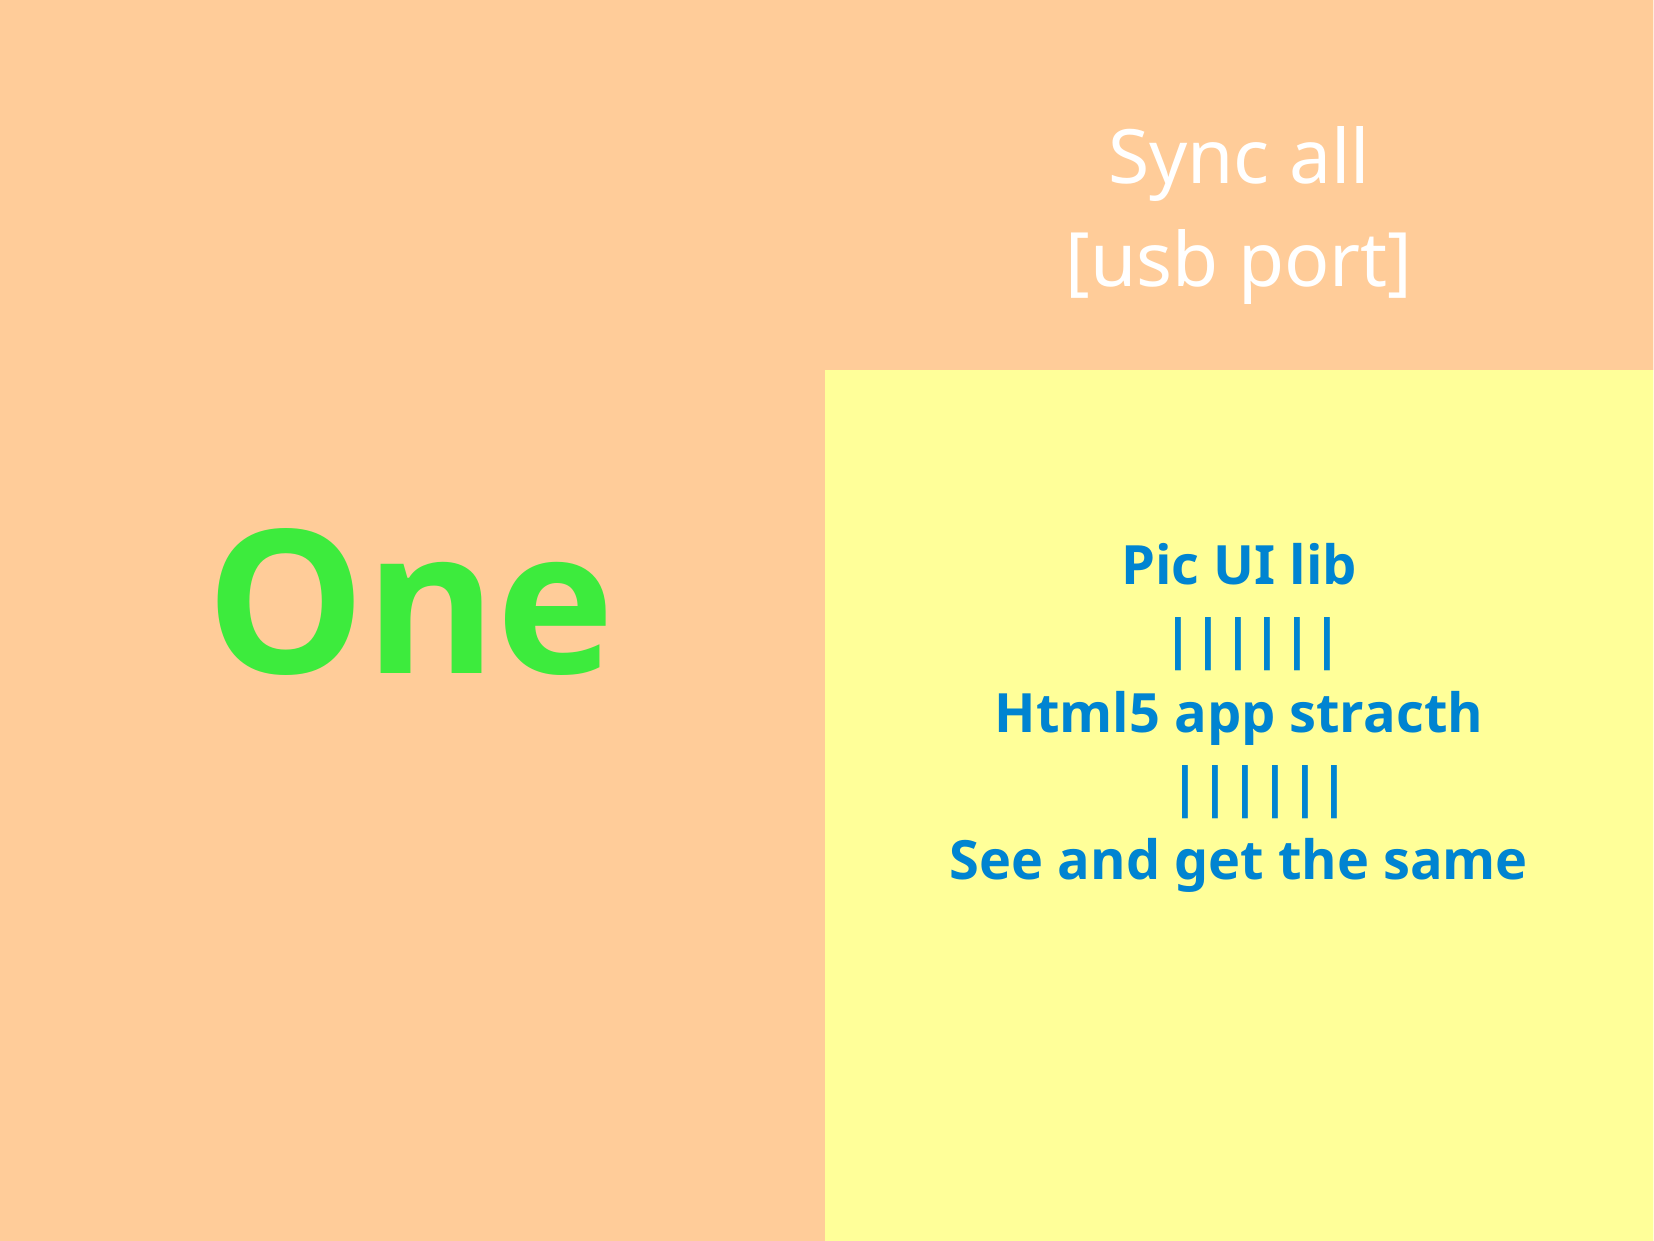

| One | Sync all [usb port] |
| --- | --- |
| | Pic UI lib |||||| Html5 app stracth |||||| See and get the same |